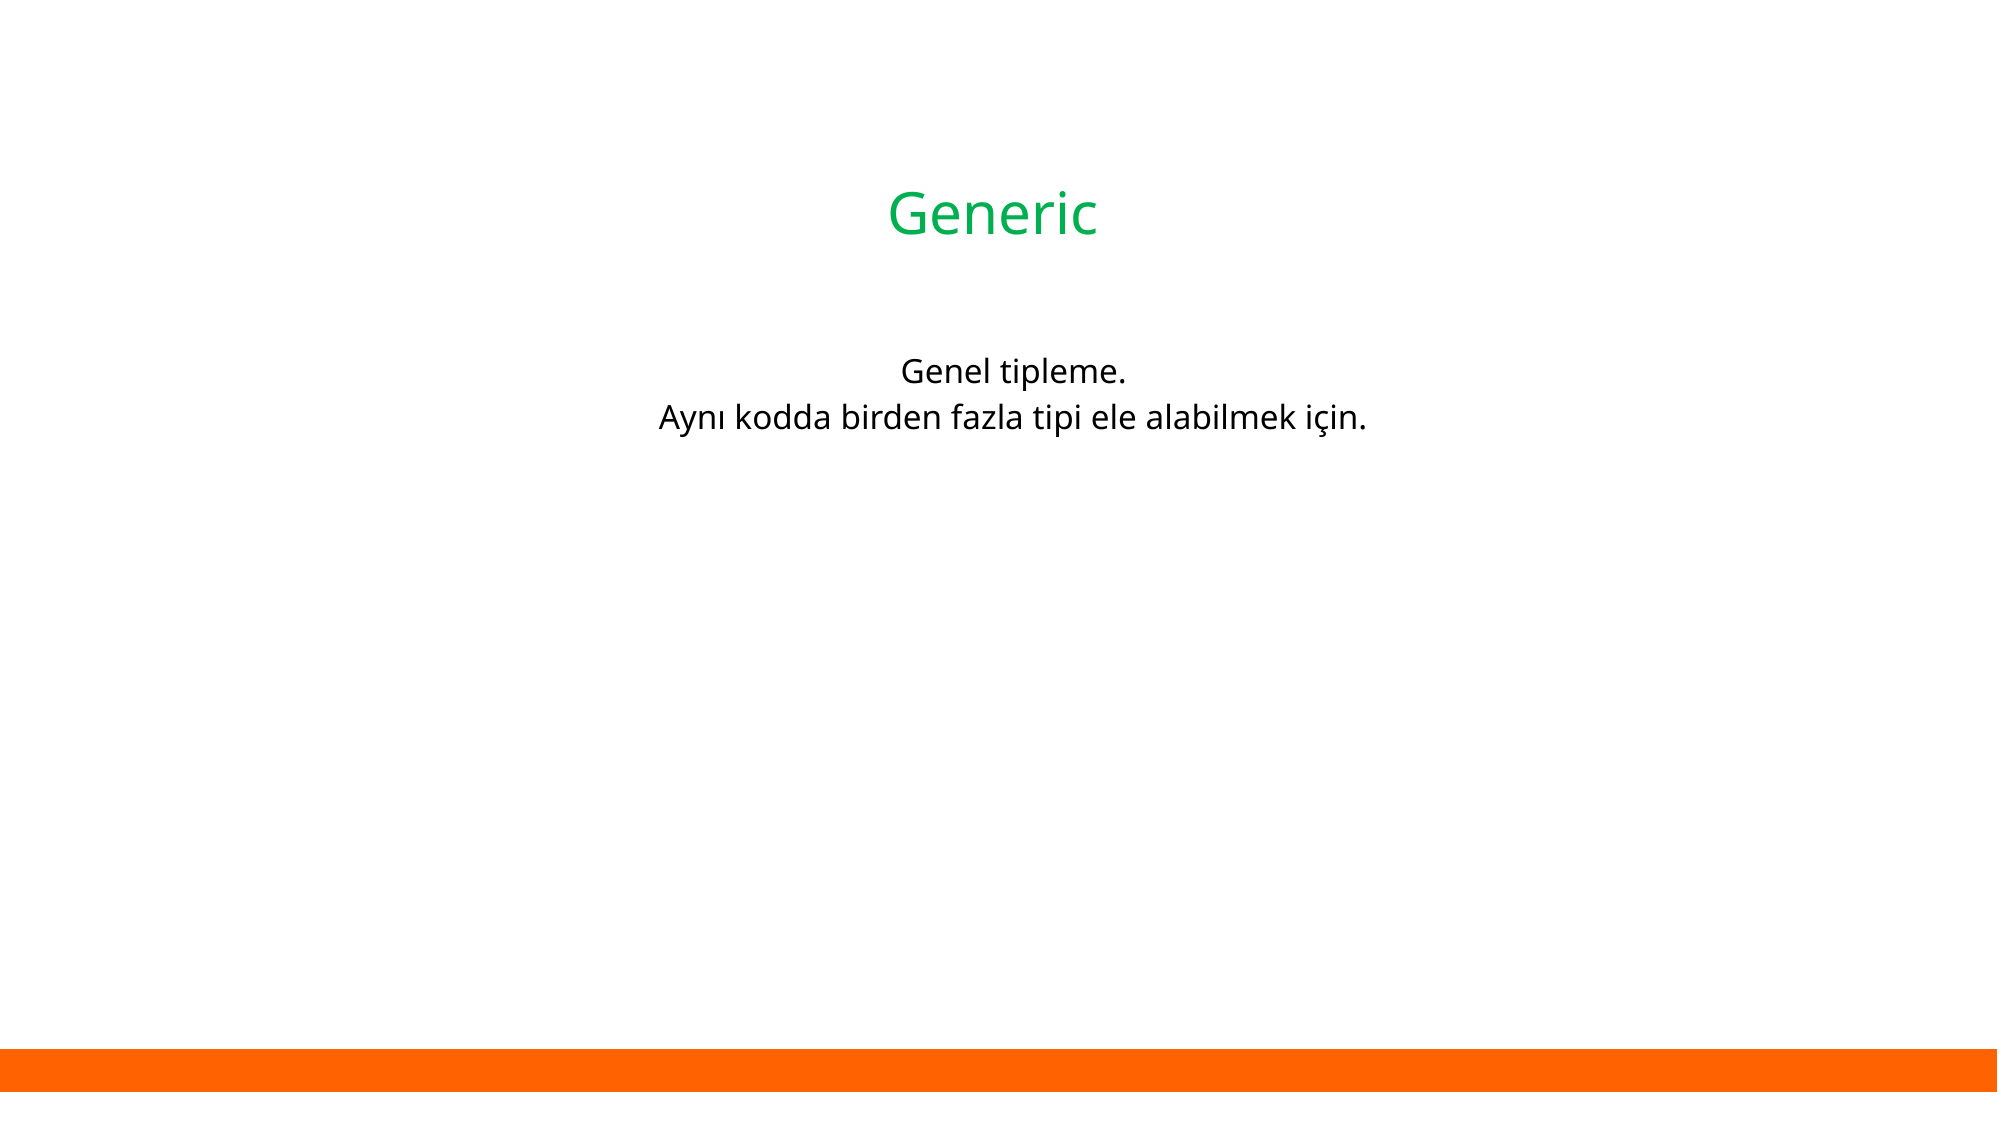

# Generic
Genel tipleme.
Aynı kodda birden fazla tipi ele alabilmek için.